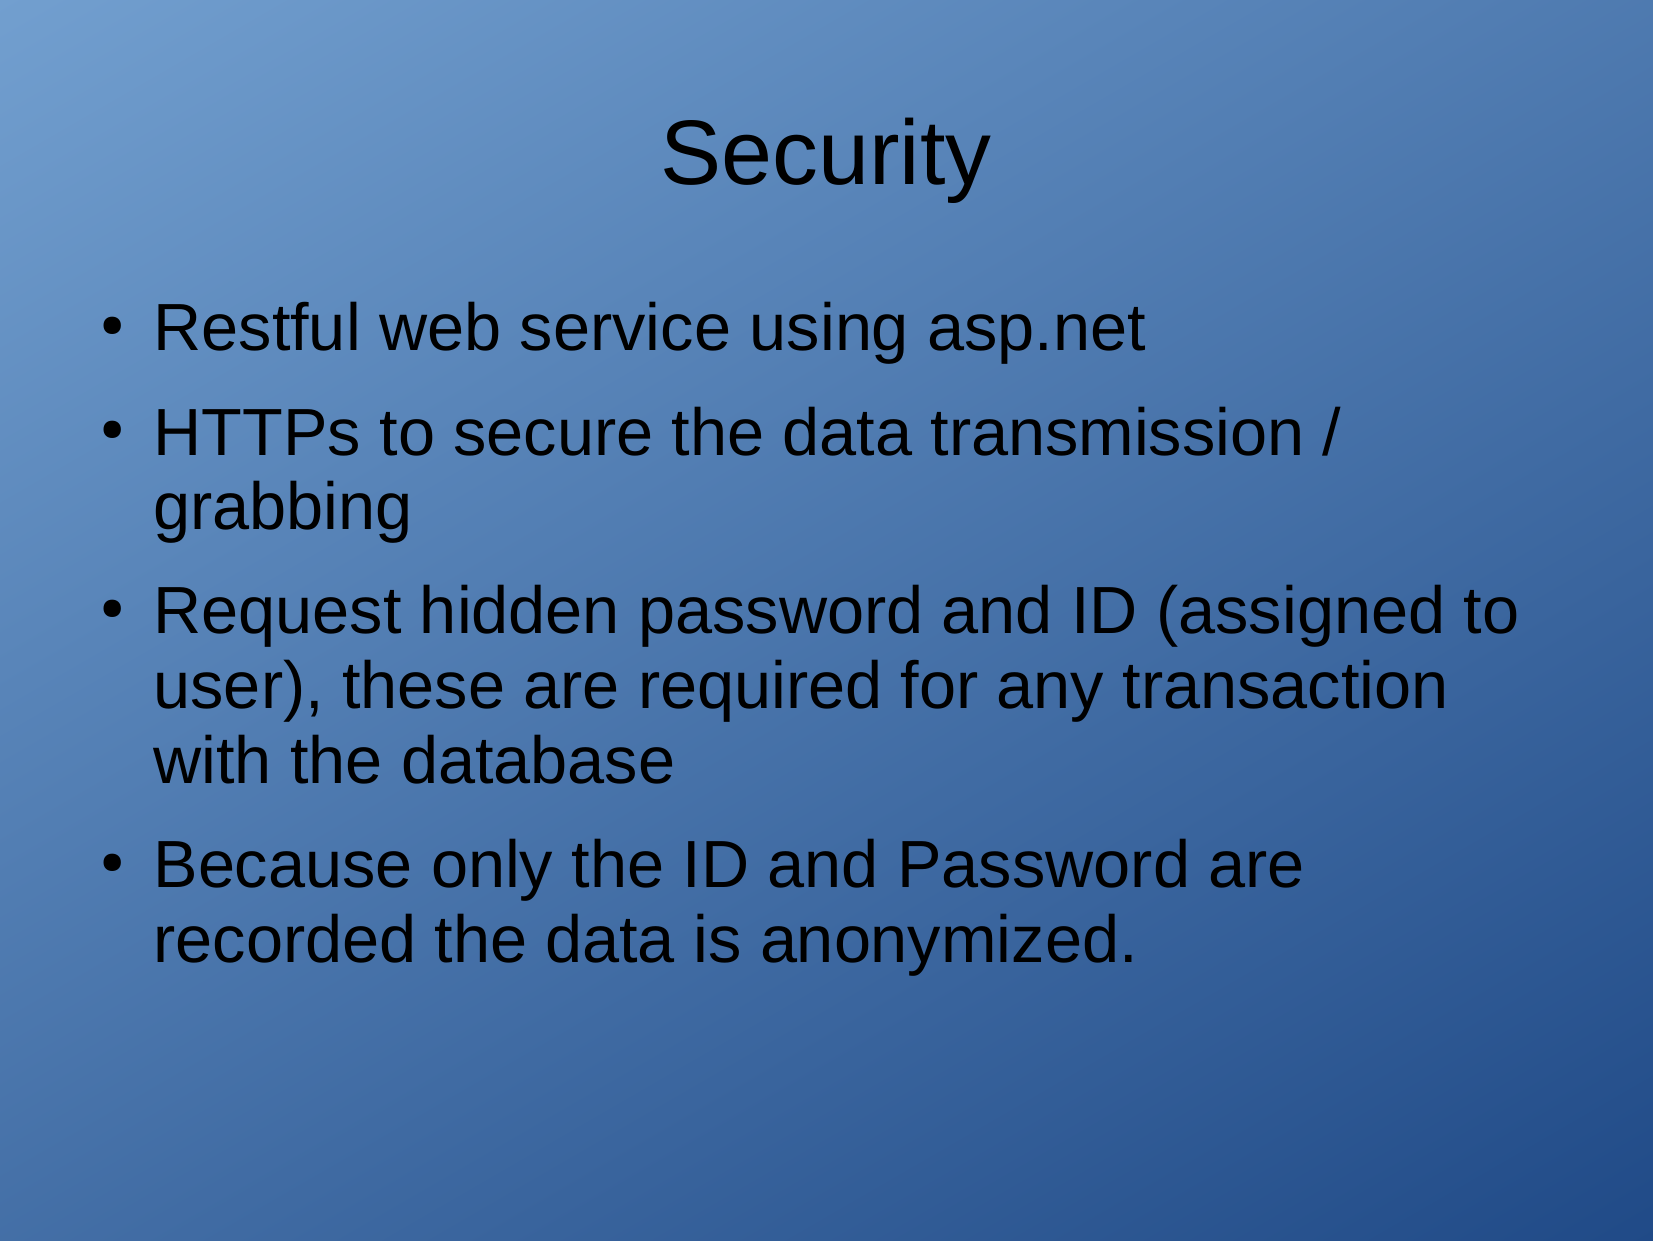

# Security
Restful web service using asp.net
HTTPs to secure the data transmission / grabbing
Request hidden password and ID (assigned to user), these are required for any transaction with the database
Because only the ID and Password are recorded the data is anonymized.